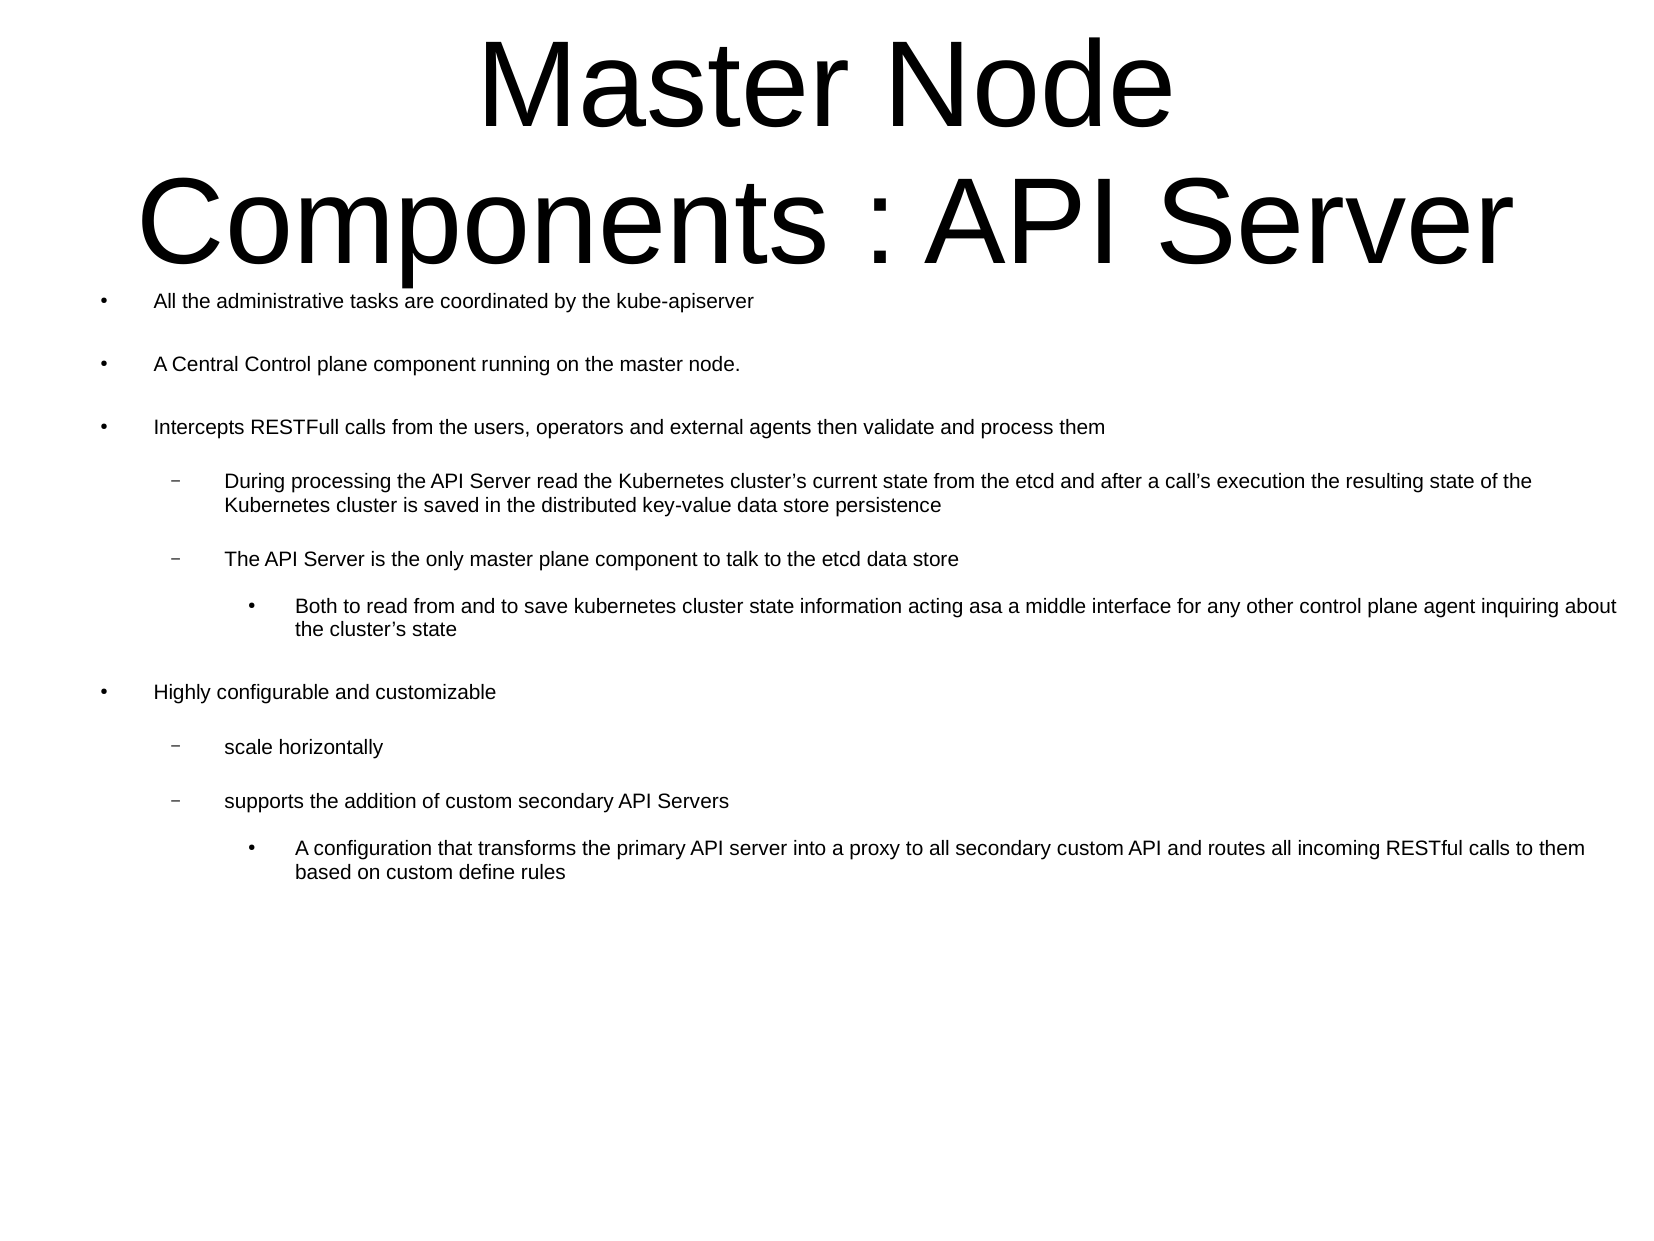

# Master Node Components : API Server
All the administrative tasks are coordinated by the kube-apiserver
A Central Control plane component running on the master node.
Intercepts RESTFull calls from the users, operators and external agents then validate and process them
During processing the API Server read the Kubernetes cluster’s current state from the etcd and after a call’s execution the resulting state of the Kubernetes cluster is saved in the distributed key-value data store persistence
The API Server is the only master plane component to talk to the etcd data store
Both to read from and to save kubernetes cluster state information acting asa a middle interface for any other control plane agent inquiring about the cluster’s state
Highly configurable and customizable
scale horizontally
supports the addition of custom secondary API Servers
A configuration that transforms the primary API server into a proxy to all secondary custom API and routes all incoming RESTful calls to them based on custom define rules